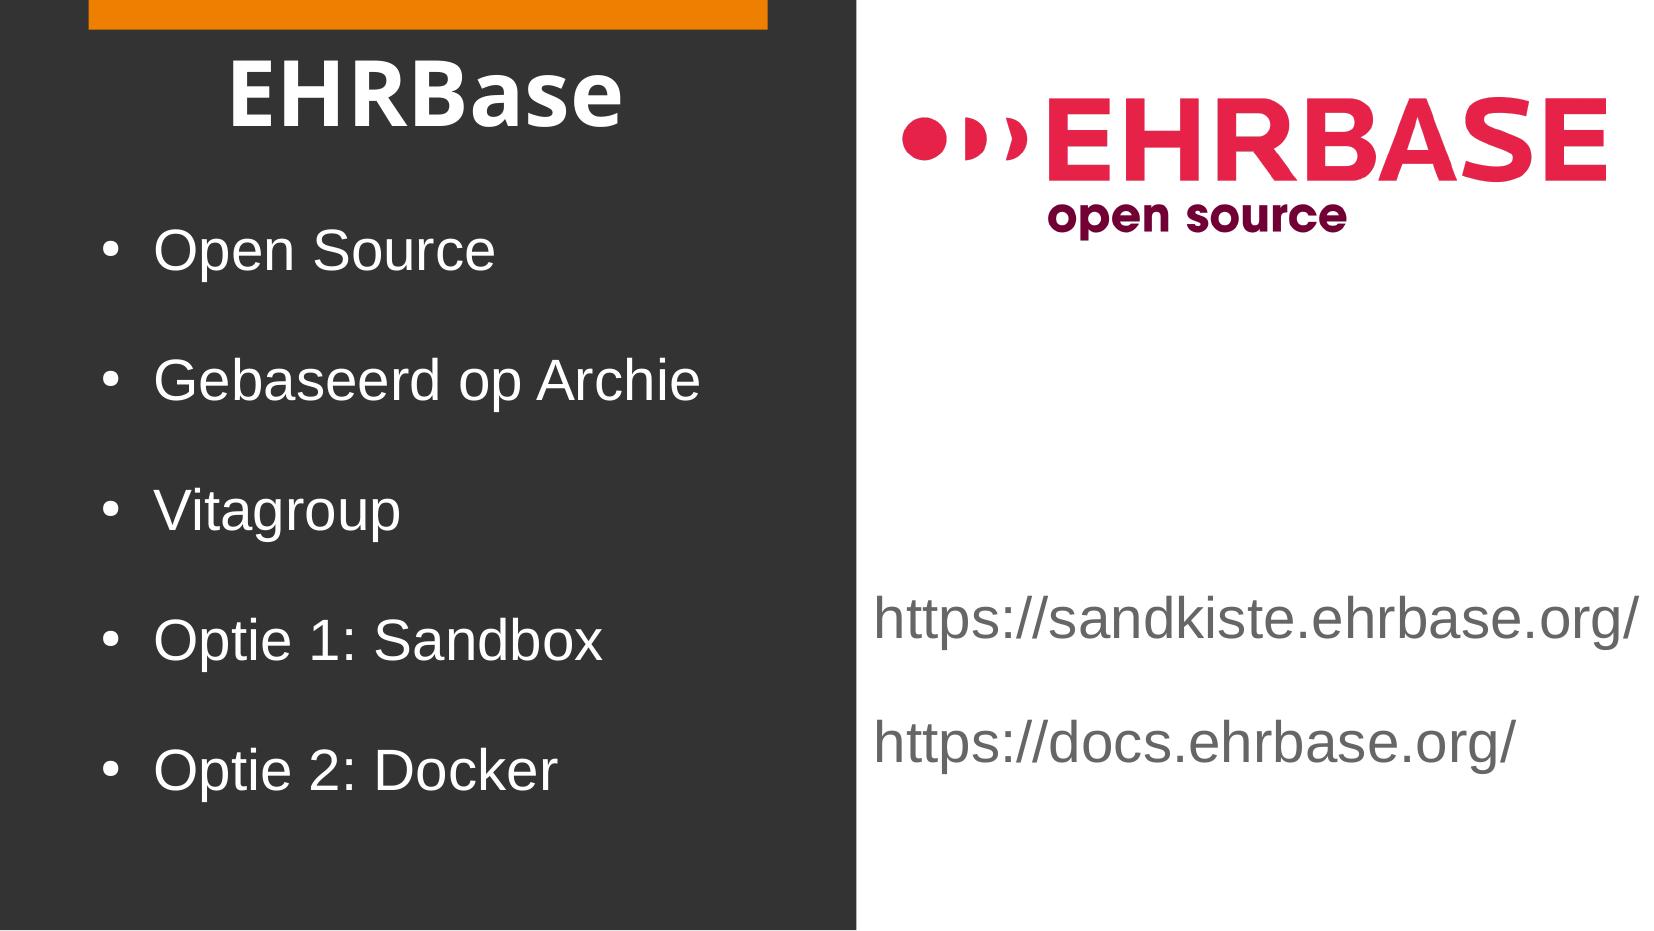

EHRBase
#
Open Source
Gebaseerd op Archie
Vitagroup
Optie 1: Sandbox
Optie 2: Docker
https://sandkiste.ehrbase.org/
https://docs.ehrbase.org/